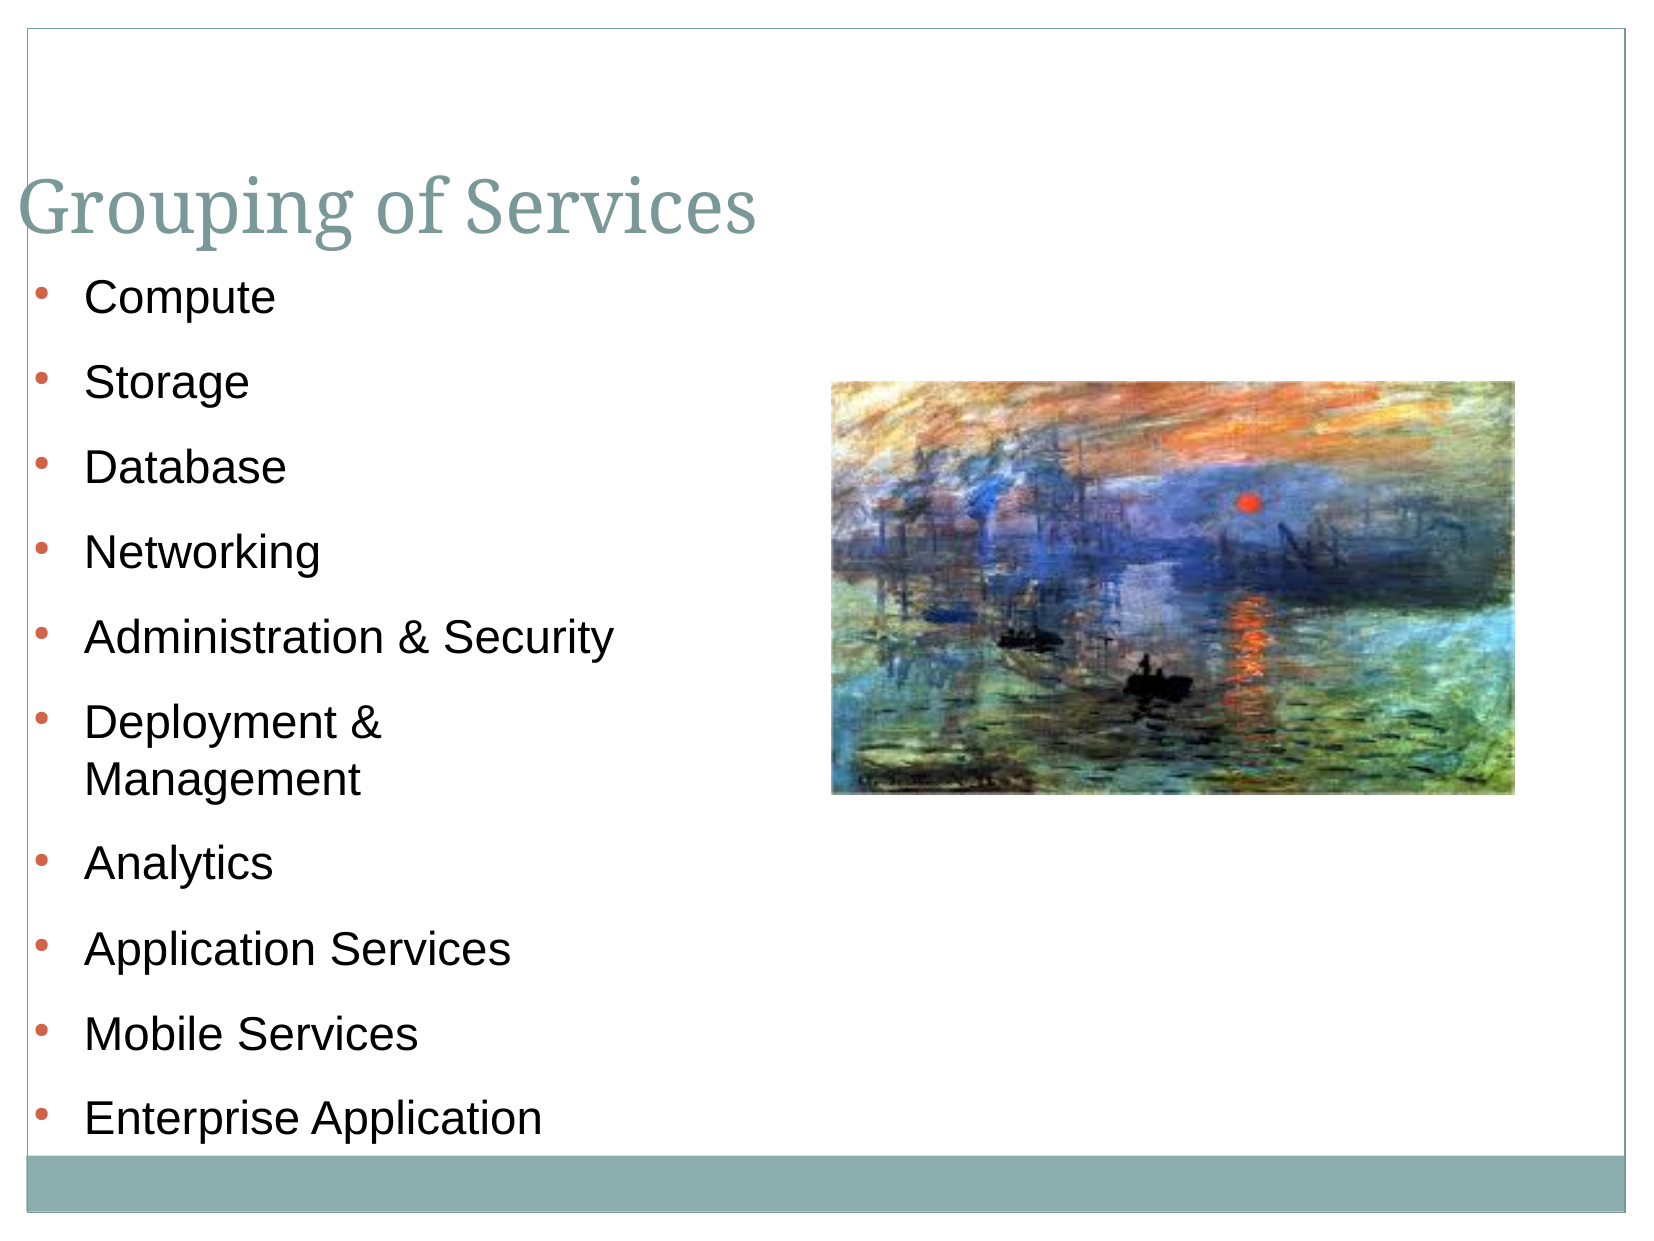

# Grouping of Services
Compute
Storage
Database
Networking
Administration & Security
Deployment & Management
Analytics
Application Services
Mobile Services
Enterprise Application